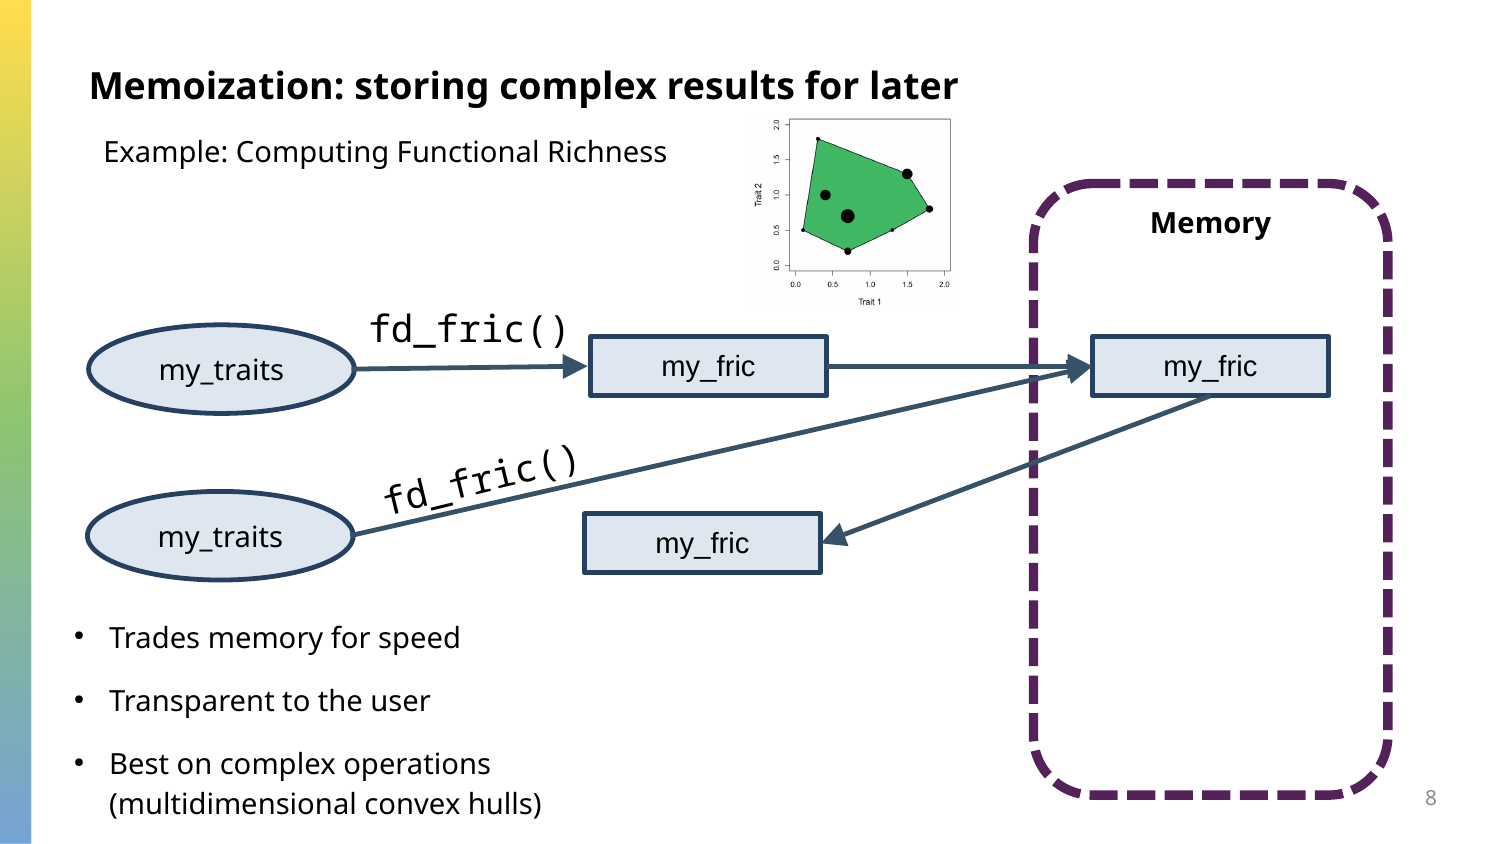

# Memoization: storing complex results for later
Example: Computing Functional Richness
Memory
fd_fric()
my_traits
my_fric
my_fric
fd_fric()
my_traits
my_fric
Trades memory for speed
Transparent to the user
Best on complex operations (multidimensional convex hulls)
8